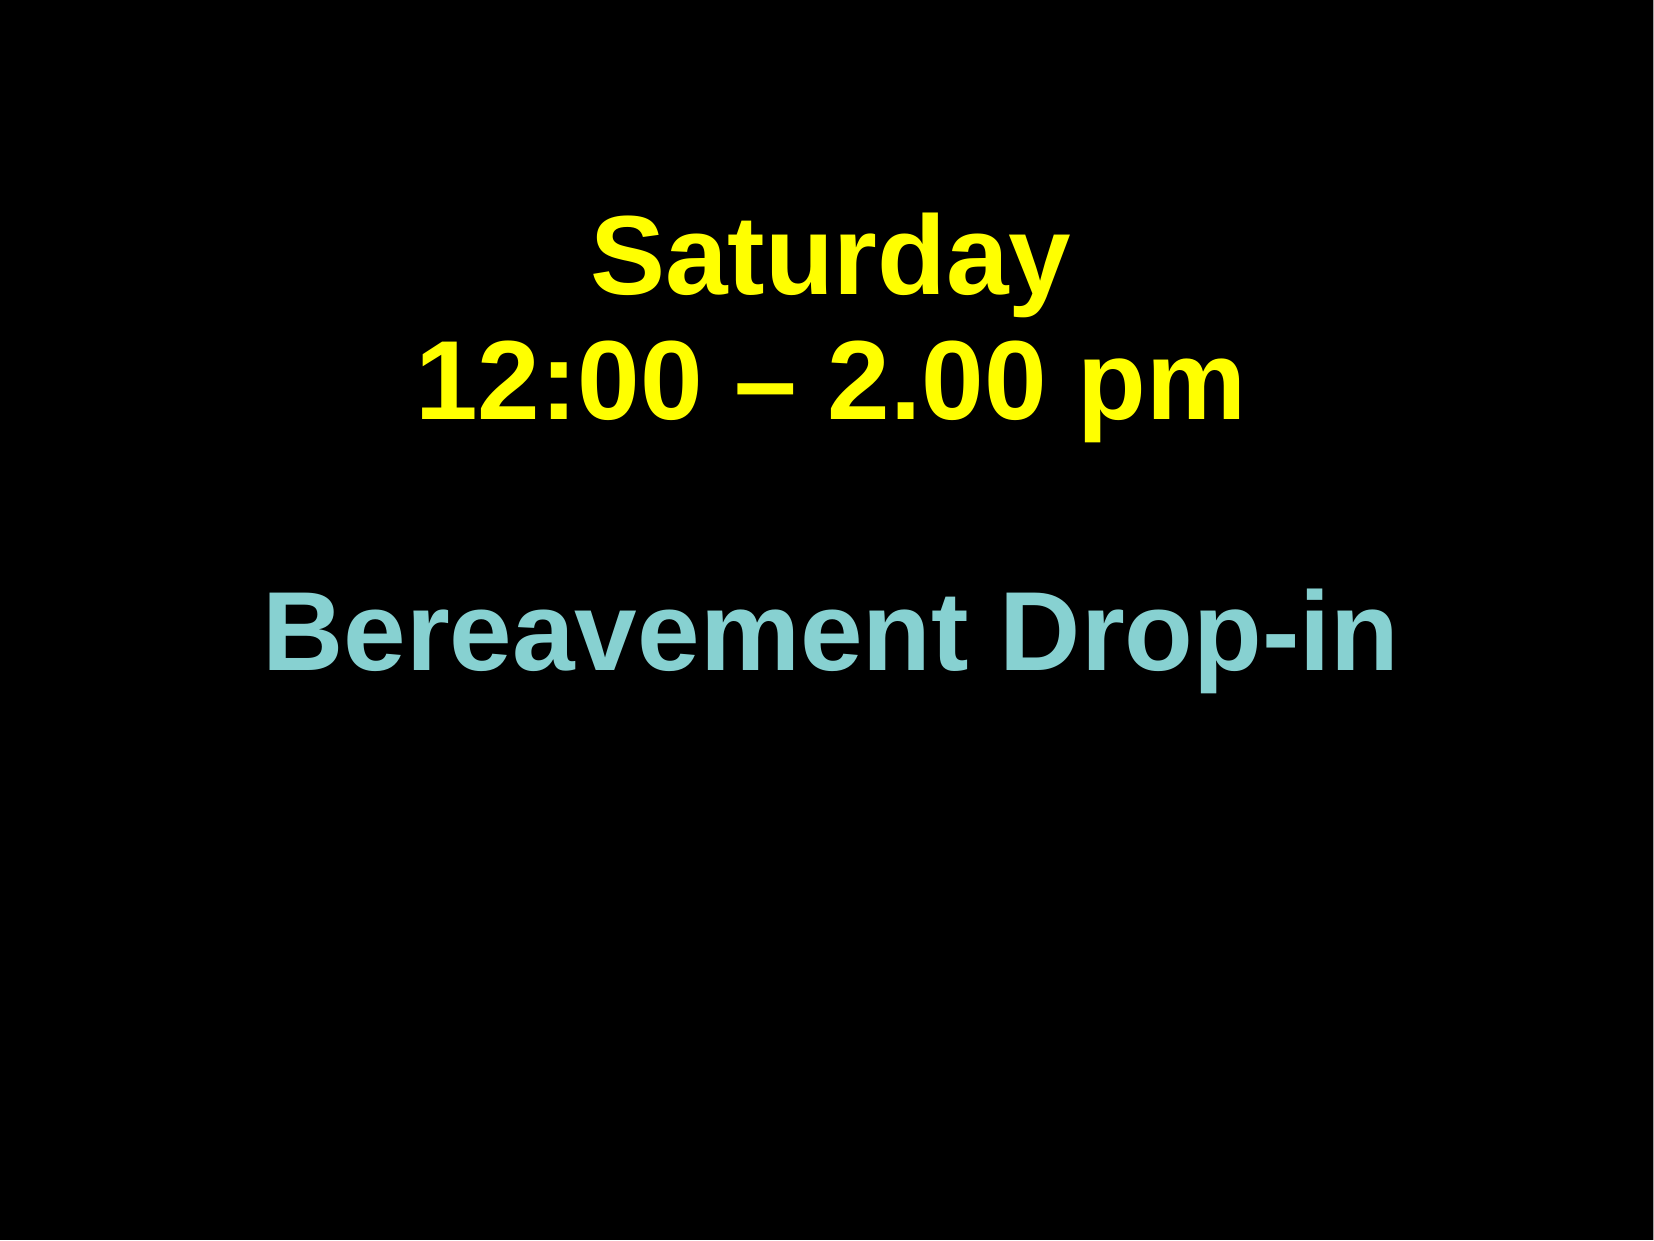

Saturday
12:00 – 2.00 pm
Bereavement Drop-in